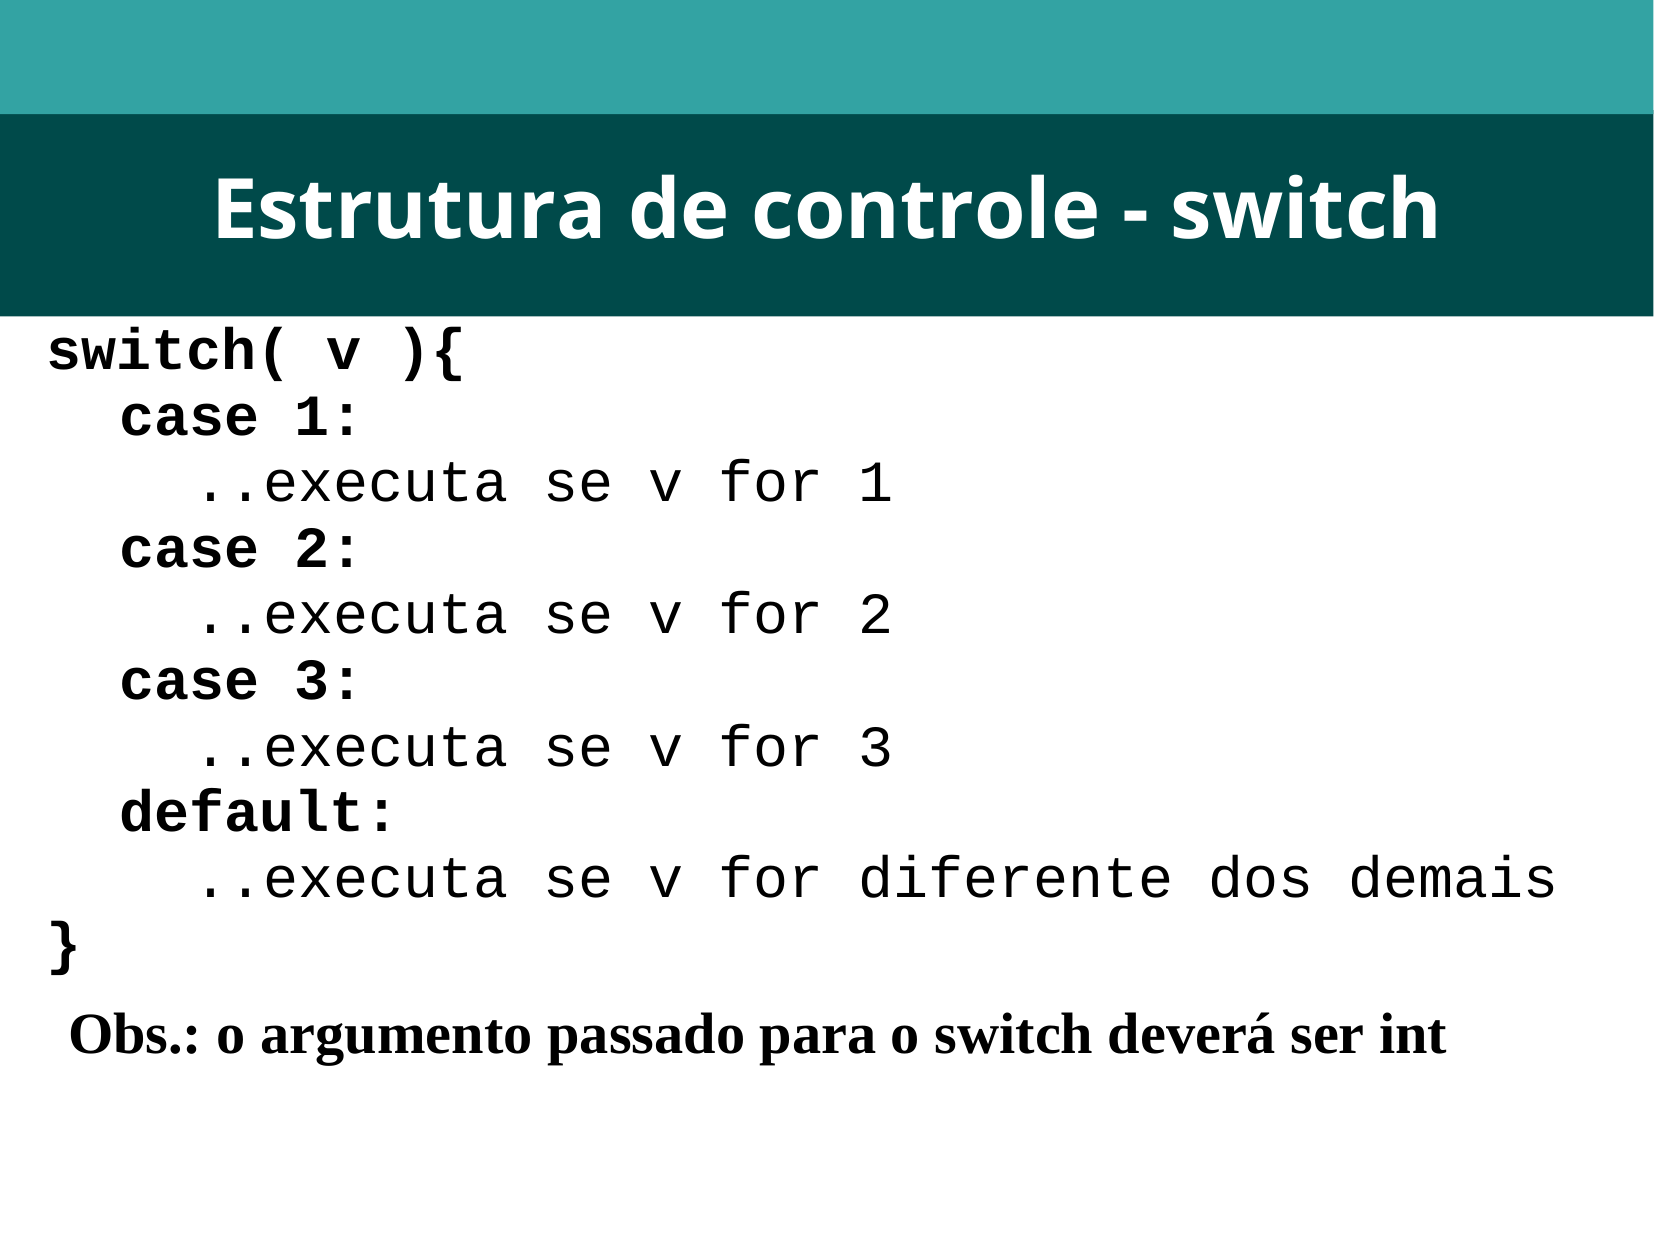

# Estrutura de controle - switch
switch( v ){
	case 1:
 	..executa se v for 1
	case 2:
 	..executa se v for 2
	case 3:
 	..executa se v for 3
	default:
 	..executa se v for diferente dos demais
}
Obs.: o argumento passado para o switch deverá ser int